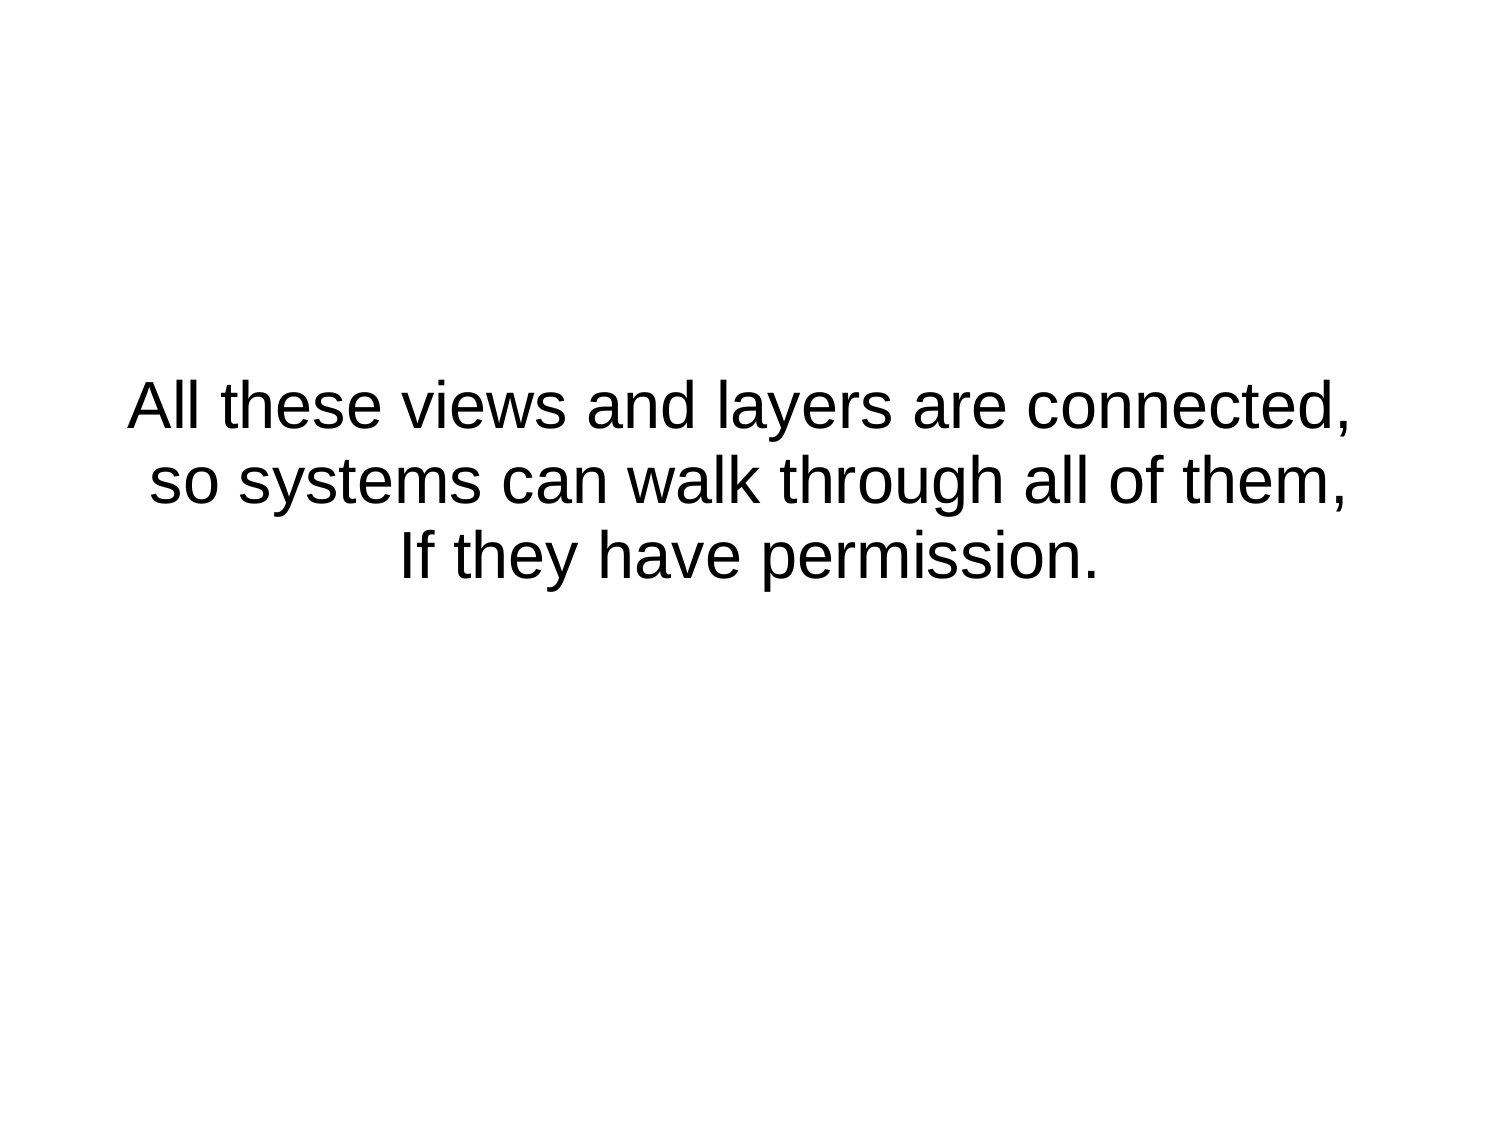

# All these views and layers are connected,
so systems can walk through all of them,
If they have permission.